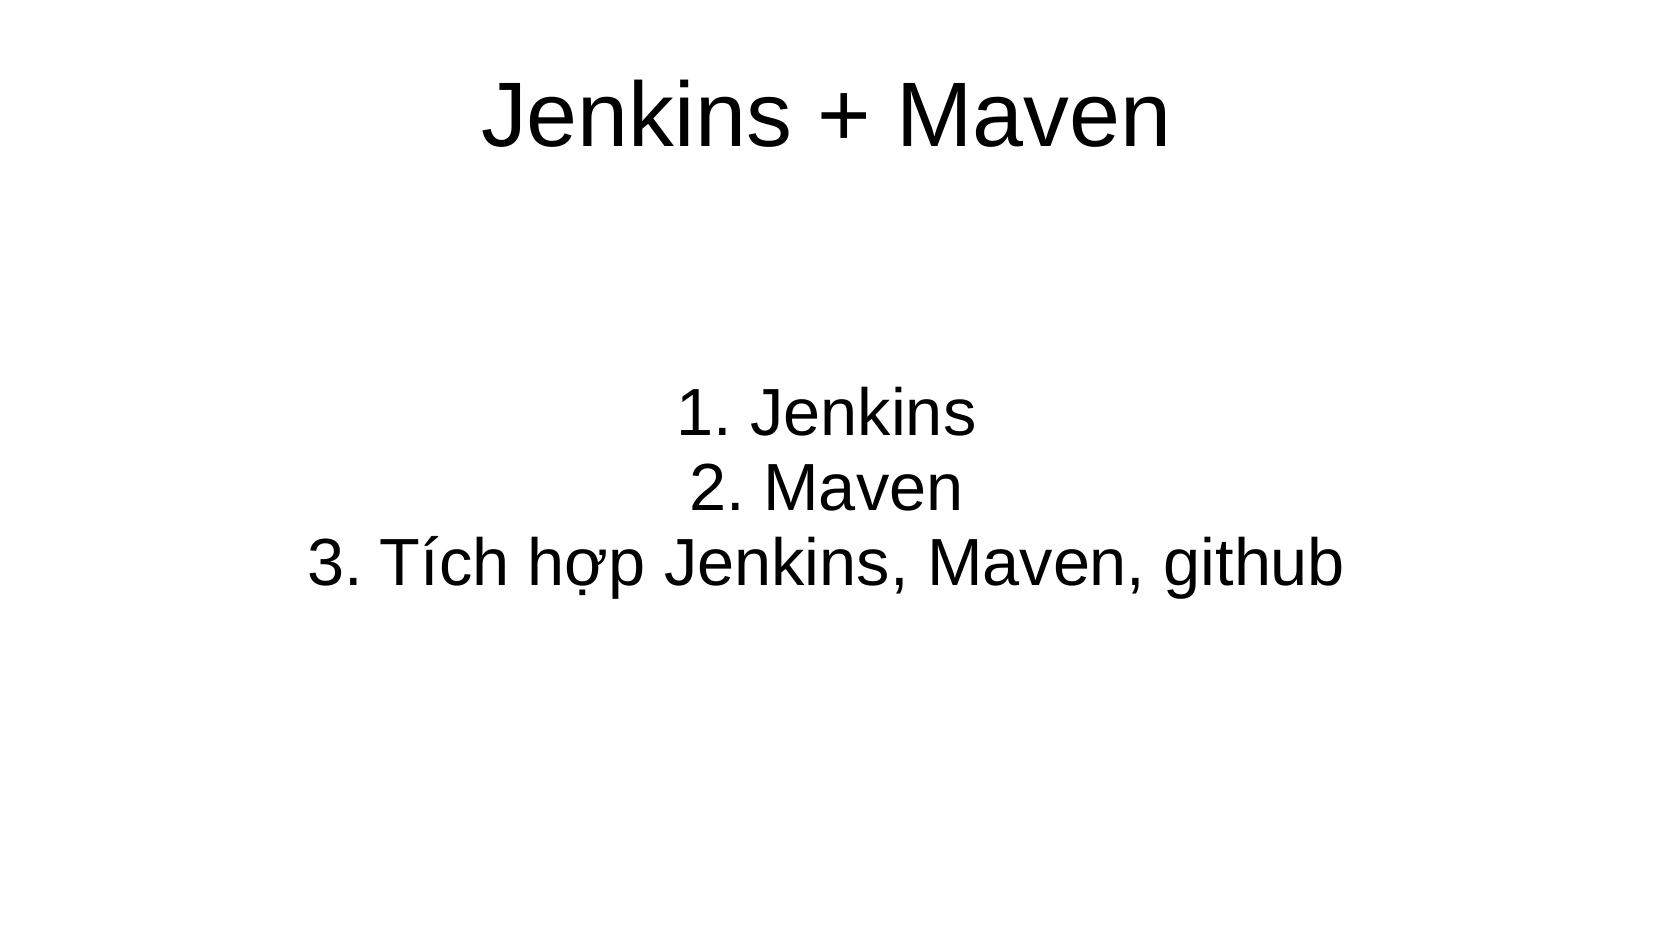

# Jenkins + Maven
1. Jenkins
2. Maven
3. Tích hợp Jenkins, Maven, github